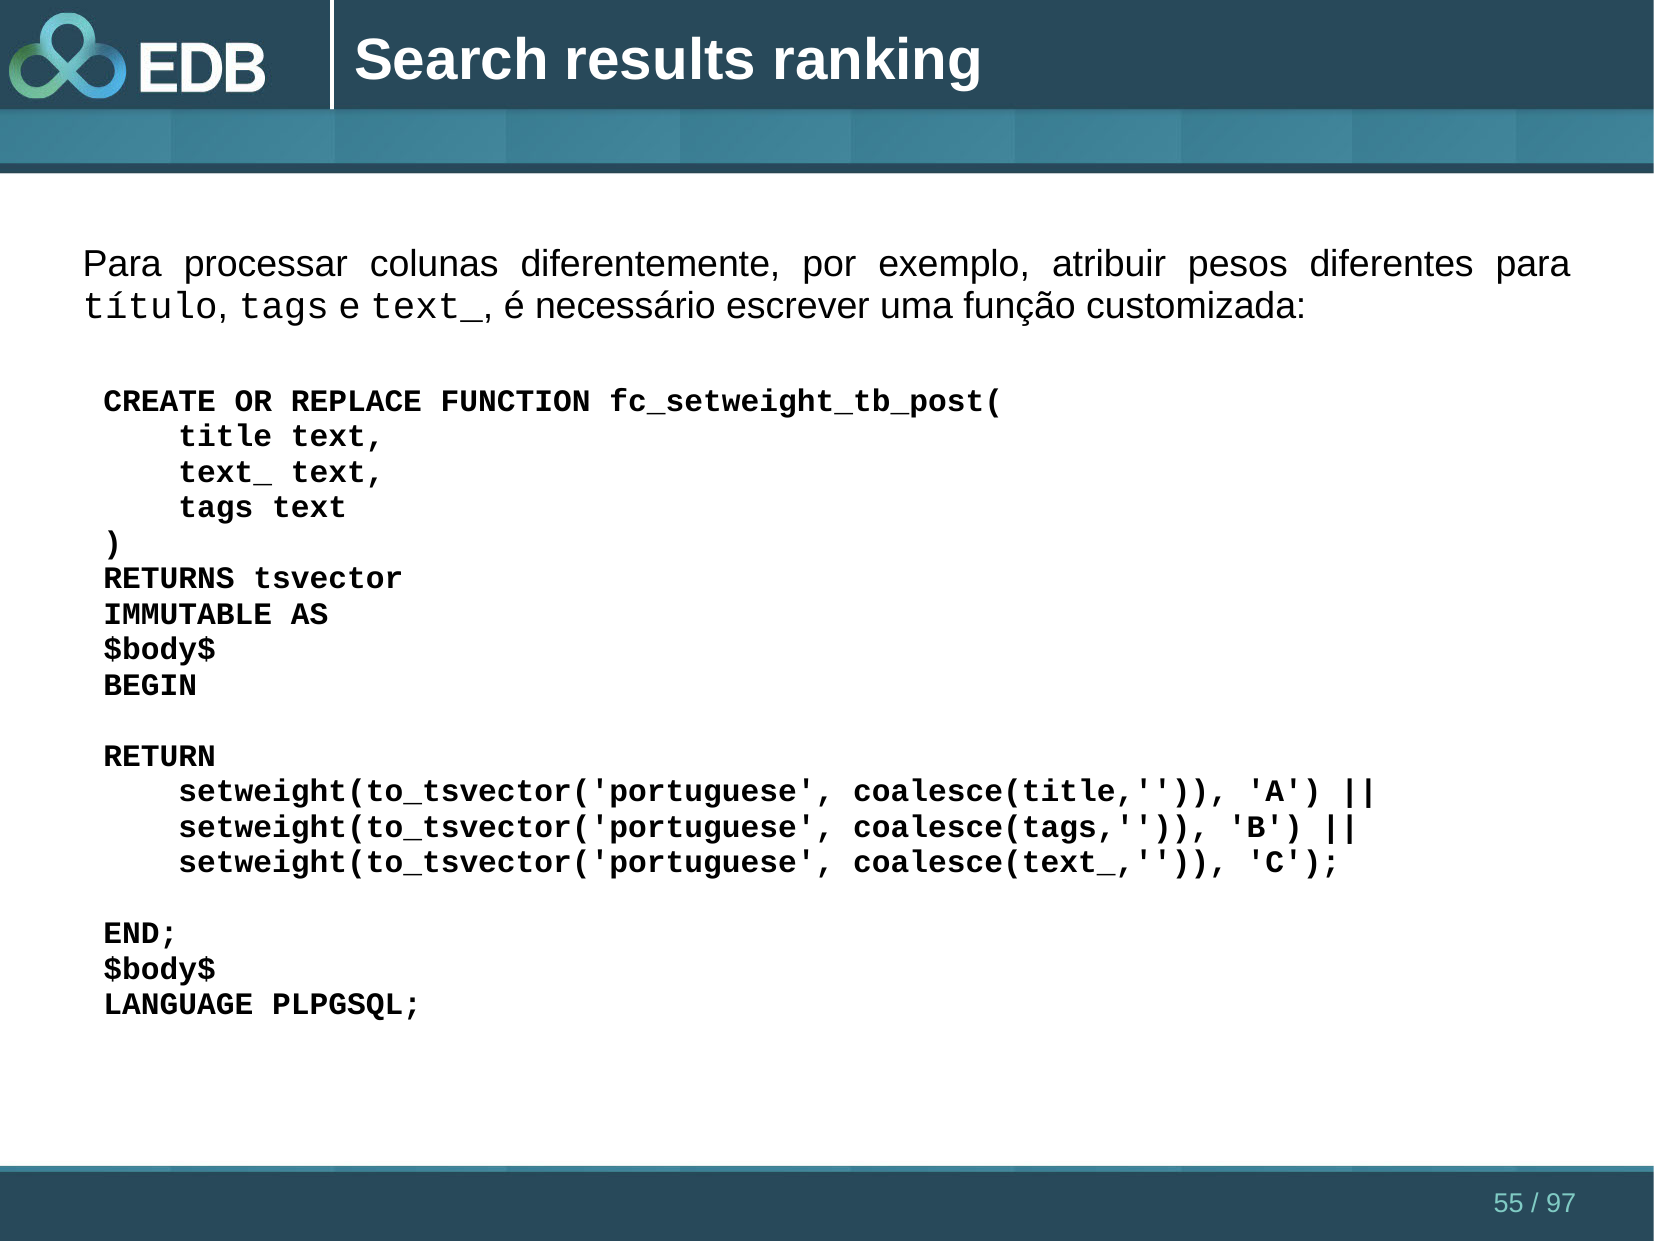

# Search results ranking
Para processar colunas diferentemente, por exemplo, atribuir pesos diferentes para título, tags e text_, é necessário escrever uma função customizada:
CREATE OR REPLACE FUNCTION fc_setweight_tb_post(
 title text,
 text_ text,
 tags text
)
RETURNS tsvector
IMMUTABLE AS
$body$
BEGIN
RETURN
 setweight(to_tsvector('portuguese', coalesce(title,'')), 'A') ||
 setweight(to_tsvector('portuguese', coalesce(tags,'')), 'B') ||
 setweight(to_tsvector('portuguese', coalesce(text_,'')), 'C');
END;
$body$
LANGUAGE PLPGSQL;